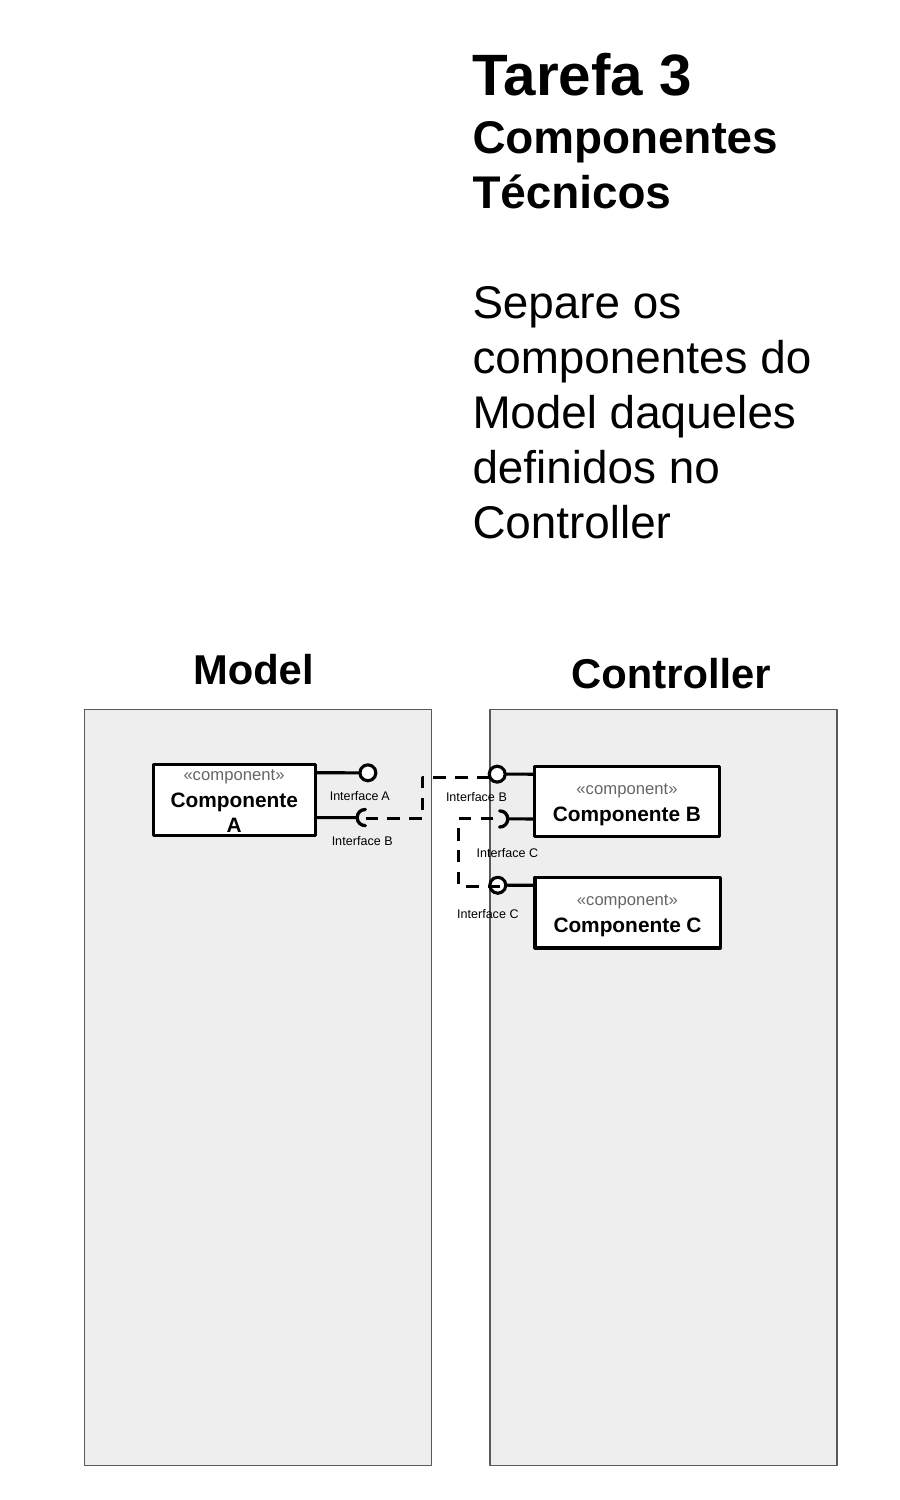

# Tarefa 3 Componentes Técnicos Separe os componentes do Model daqueles definidos no Controller
Model
Controller
«component»
Componente A
«component»
Componente B
Interface A
Interface B
Interface B
Interface C
«component»
Componente C
Interface C